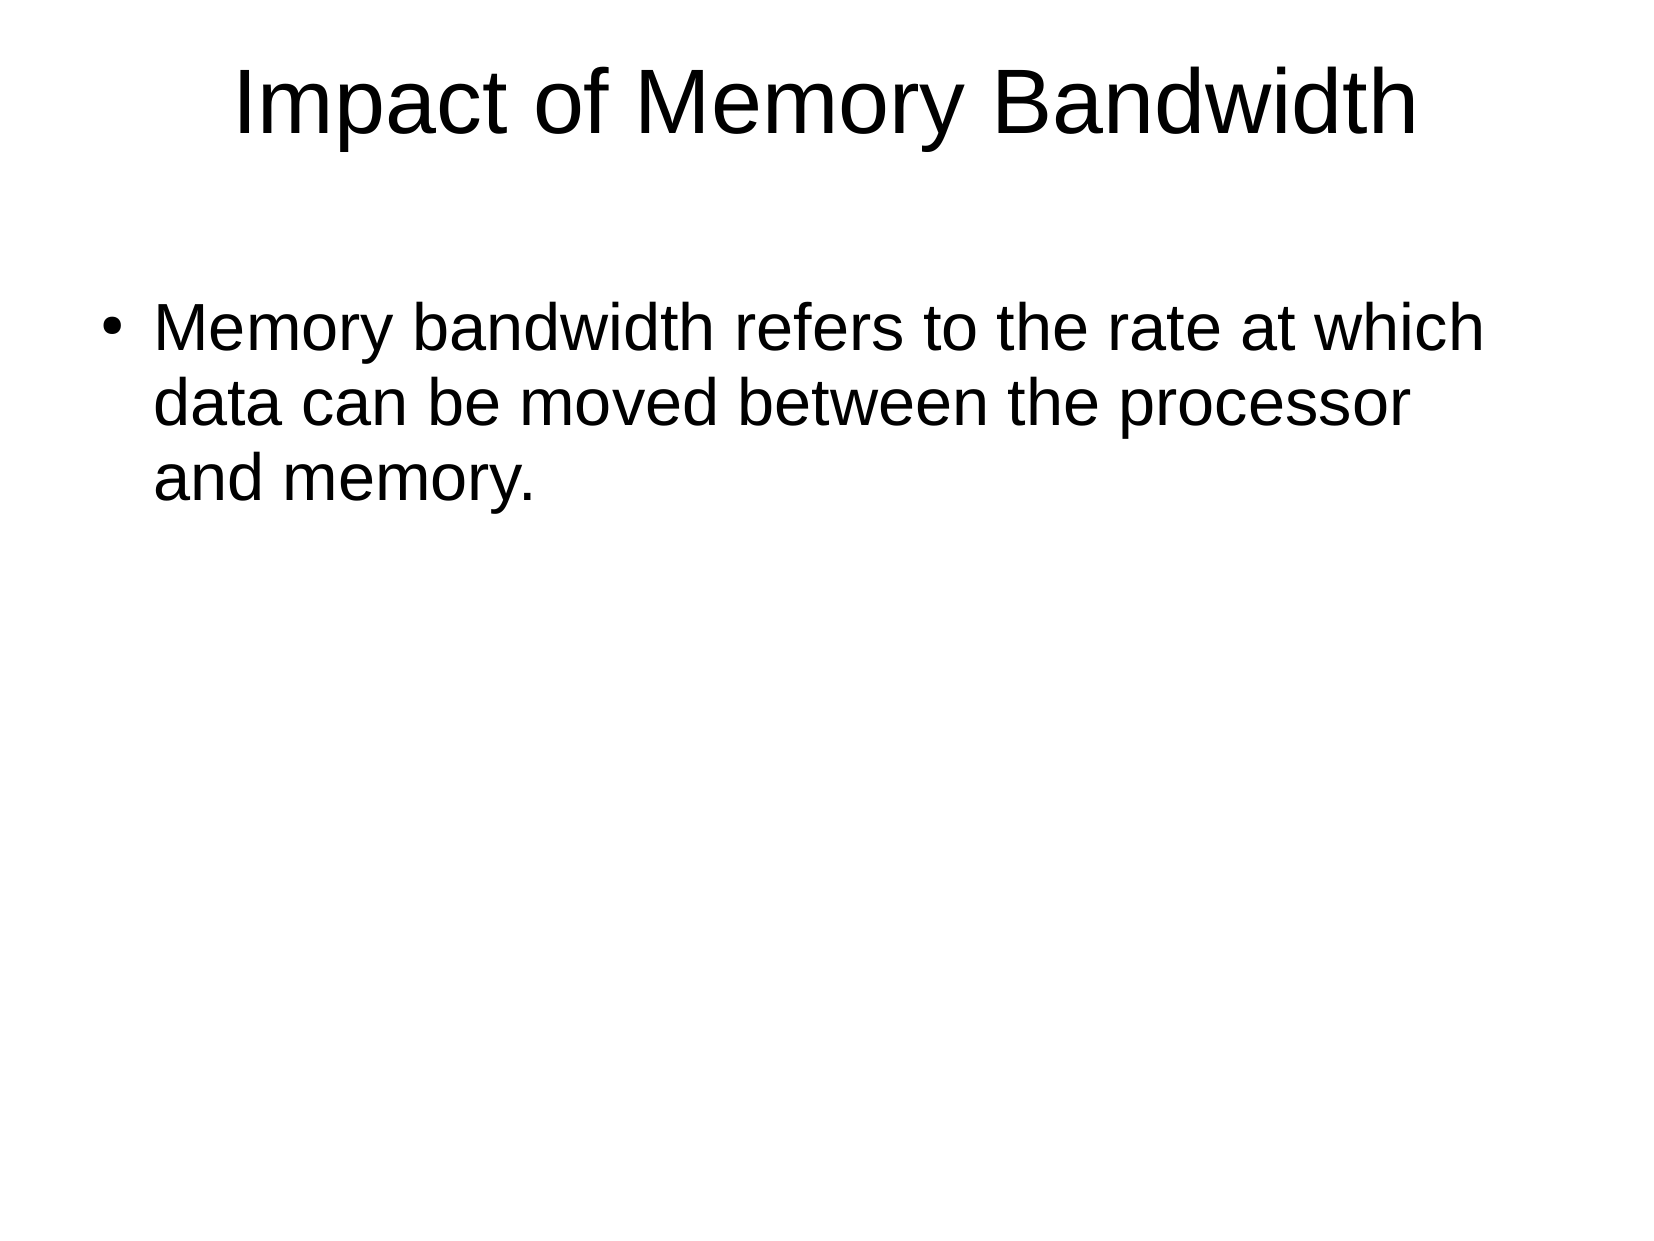

# Impact of Memory Bandwidth
Memory bandwidth refers to the rate at which data can be moved between the processor and memory.